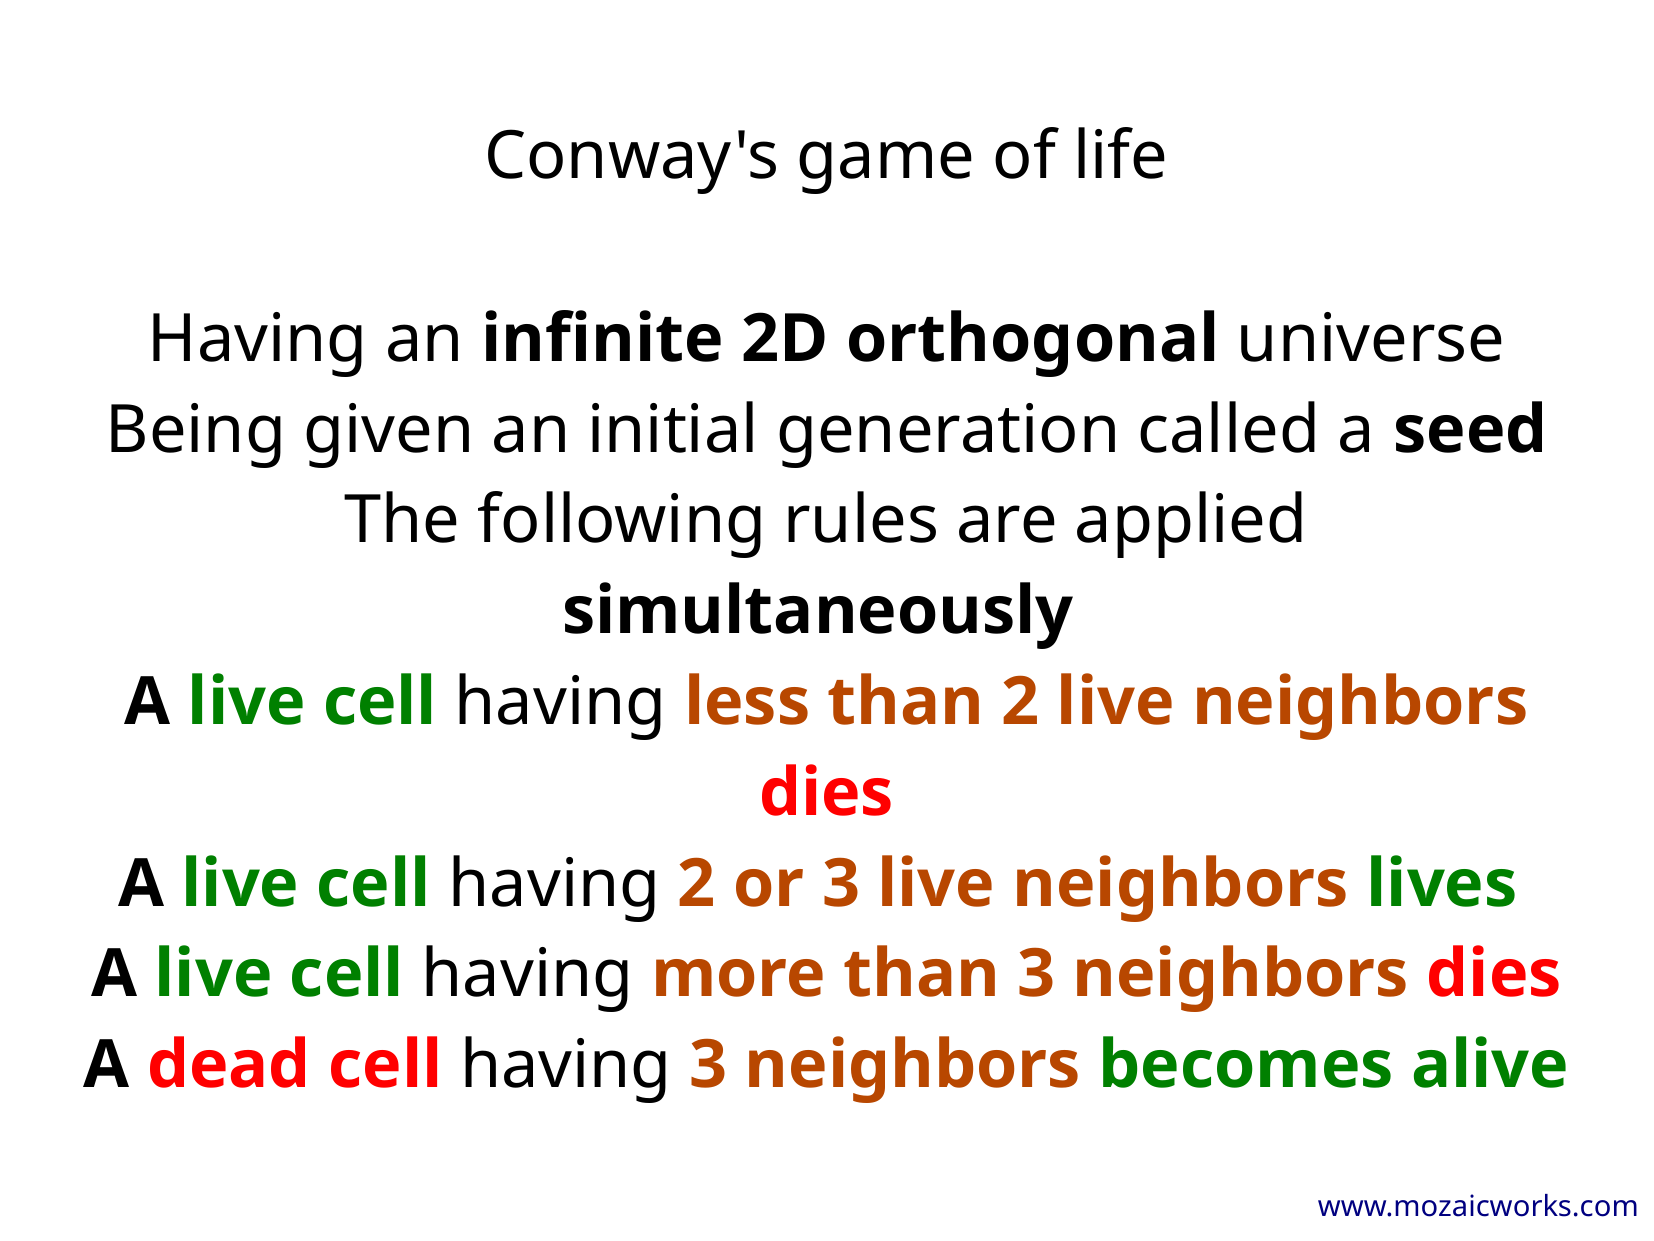

# Conway's game of life
Having an infinite 2D orthogonal universe
Being given an initial generation called a seed
The following rules are applied simultaneously
A live cell having less than 2 live neighbors dies
A live cell having 2 or 3 live neighbors lives
A live cell having more than 3 neighbors dies
A dead cell having 3 neighbors becomes alive
www.mozaicworks.com